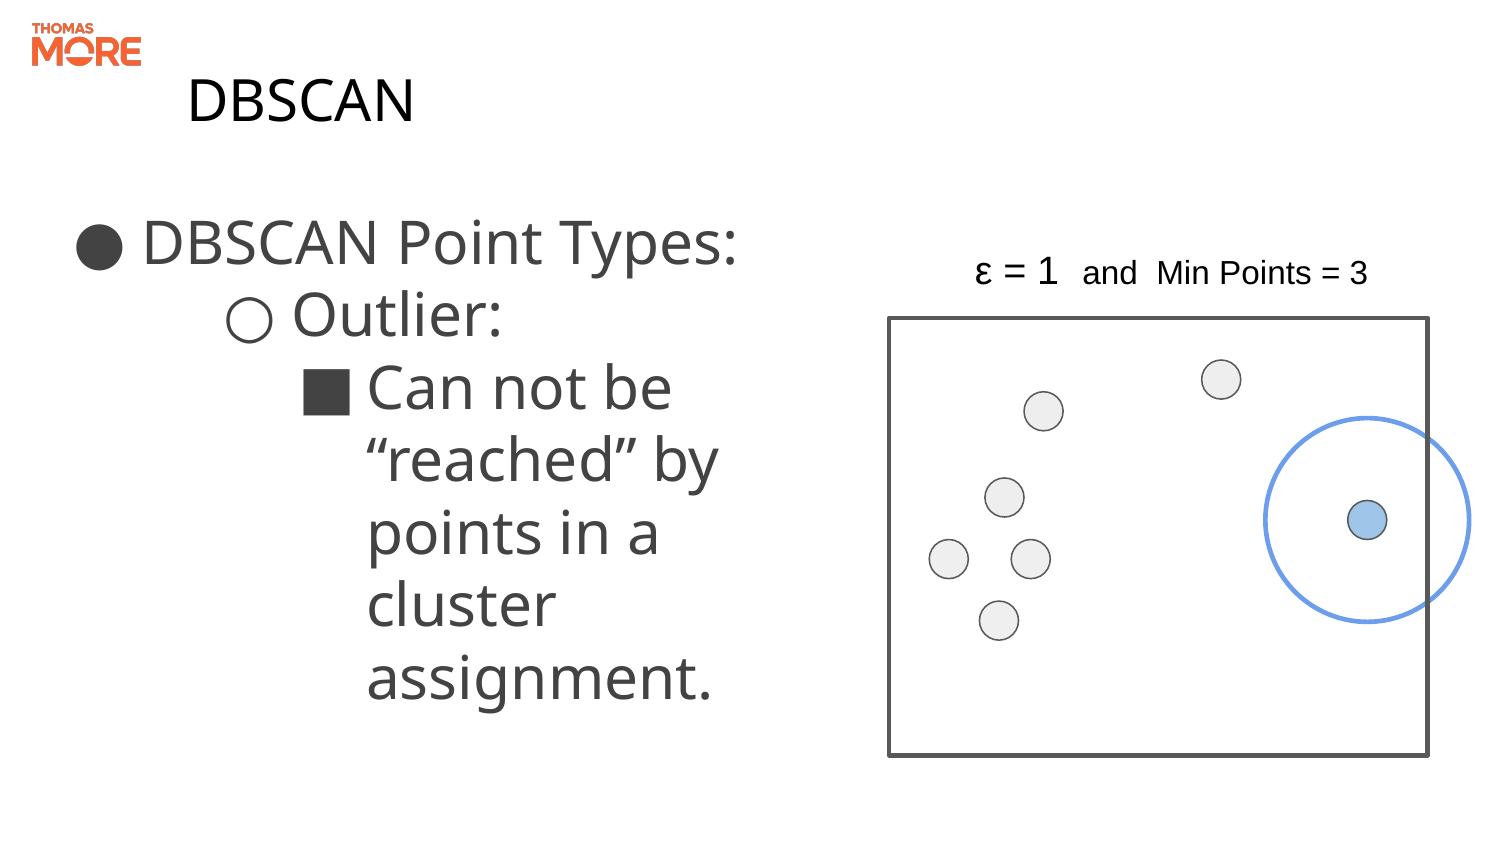

# DBSCAN
DBSCAN Point Types:
Outlier:
Can not be “reached” by points in a cluster assignment.
ε = 1 and Min Points = 3